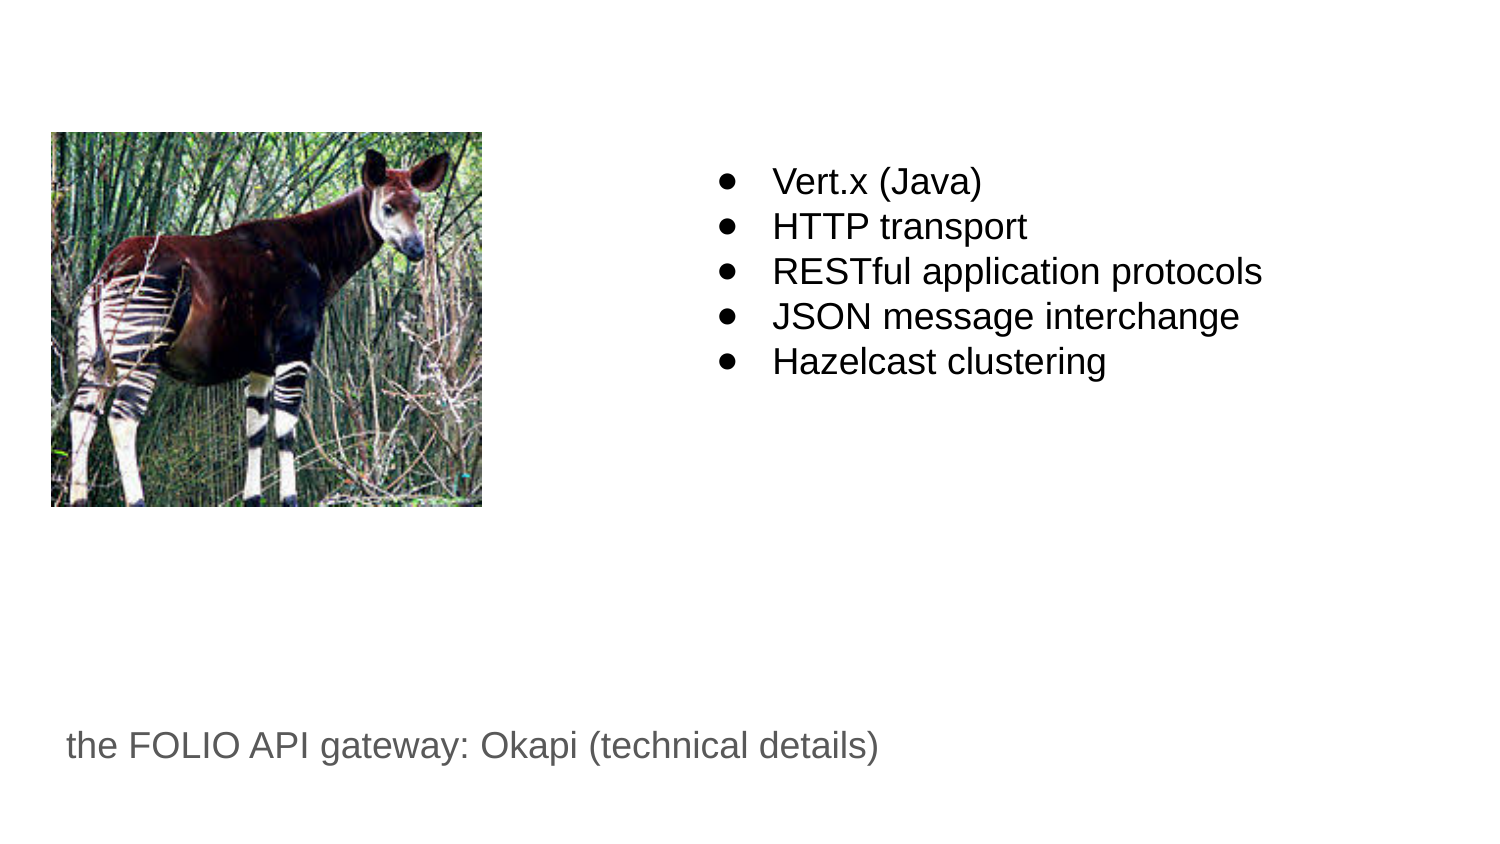

Vert.x (Java)
HTTP transport
RESTful application protocols
JSON message interchange
Hazelcast clustering
# the FOLIO API gateway: Okapi (technical details)